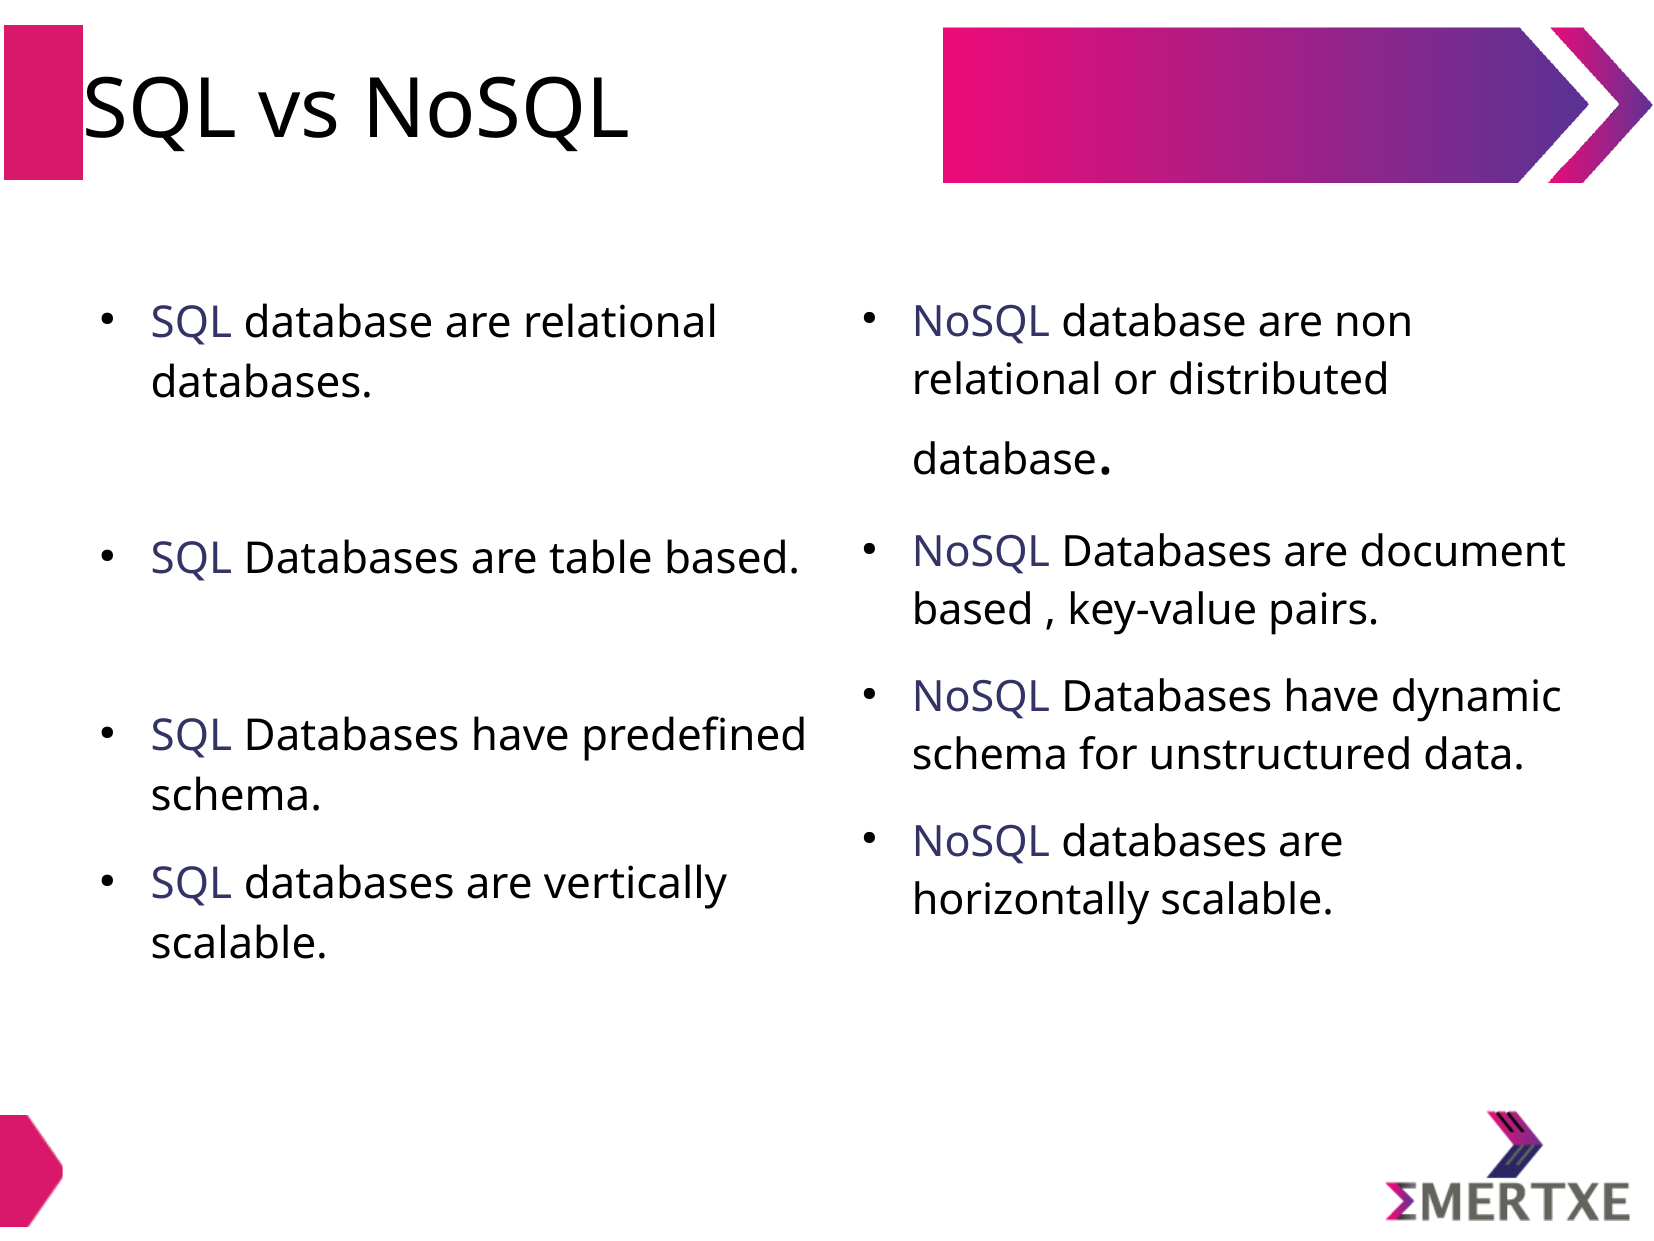

# SQL vs NoSQL
SQL database are relational databases.
SQL Databases are table based.
SQL Databases have predefined schema.
SQL databases are vertically scalable.
NoSQL database are non relational or distributed database.
NoSQL Databases are document based , key-value pairs.
NoSQL Databases have dynamic schema for unstructured data.
NoSQL databases are horizontally scalable.